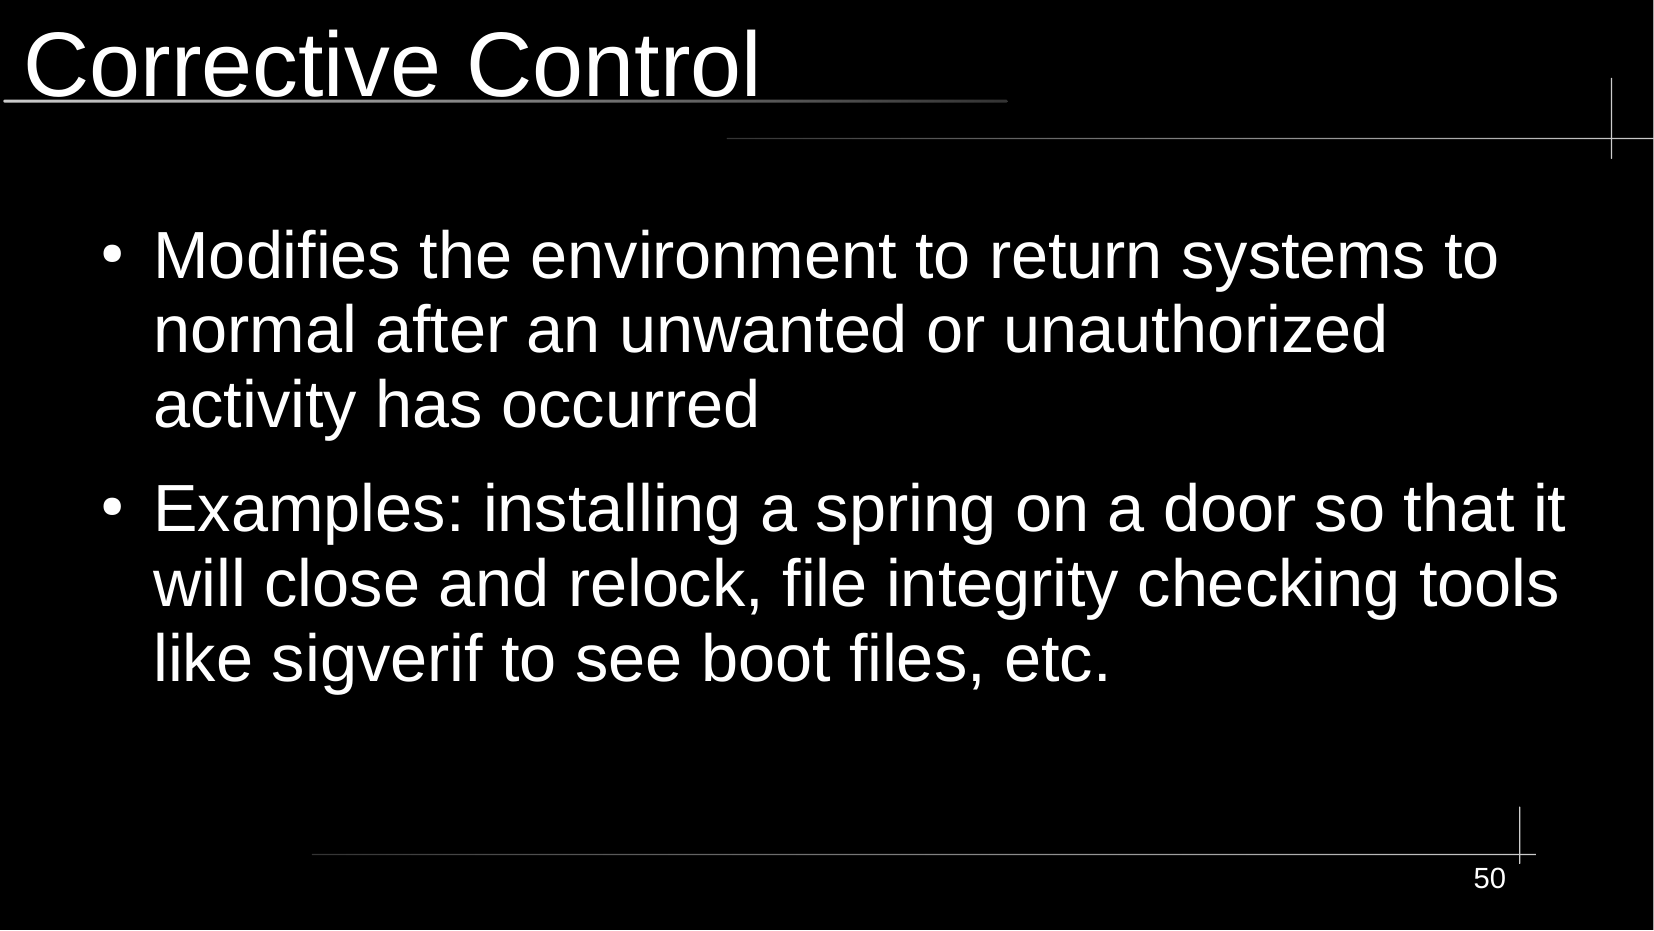

# Corrective Control
Modifies the environment to return systems to normal after an unwanted or unauthorized activity has occurred
Examples: installing a spring on a door so that it will close and relock, file integrity checking tools like sigverif to see boot files, etc.
50